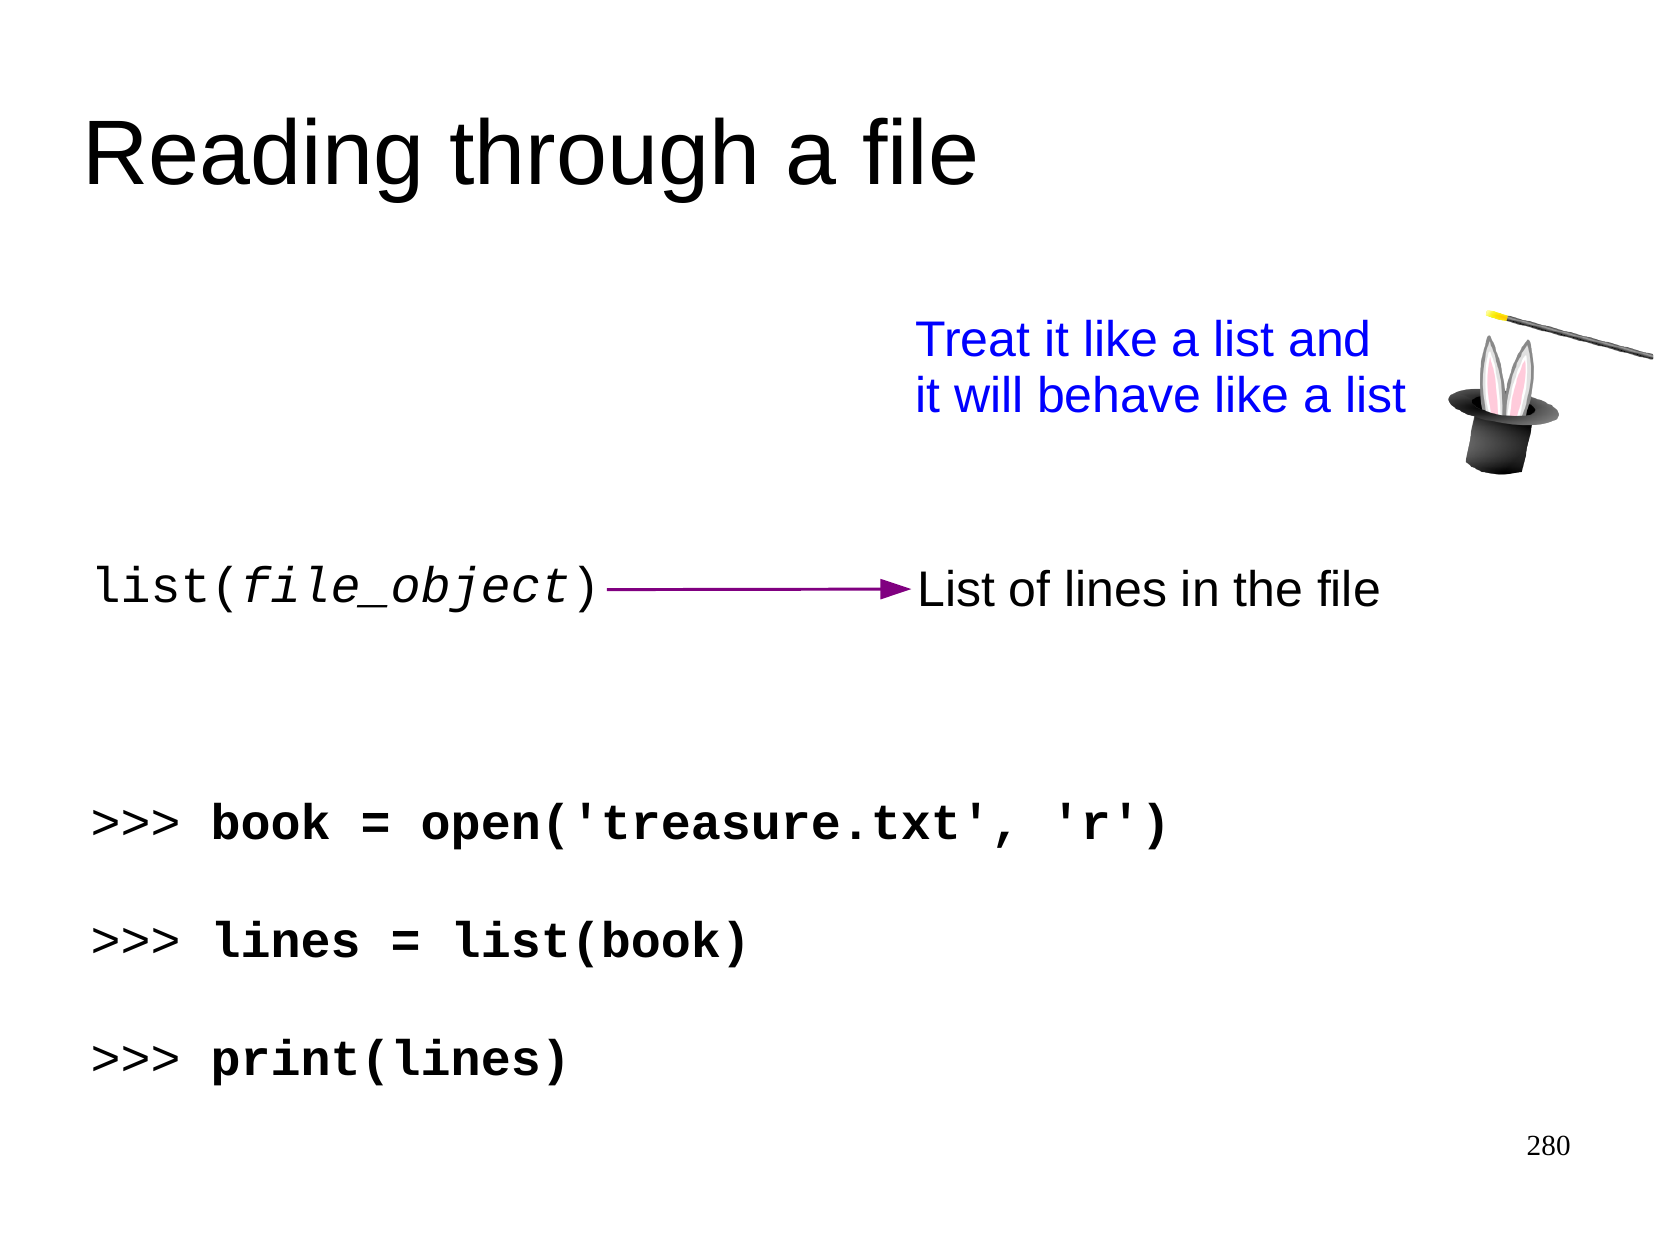

# Reading through a file
Treat it like a list and
it will behave like a list
list(file_object)
List of lines in the file
>>>
book = open('treasure.txt', 'r')
>>>
lines = list(book)
>>>
print(lines)
280